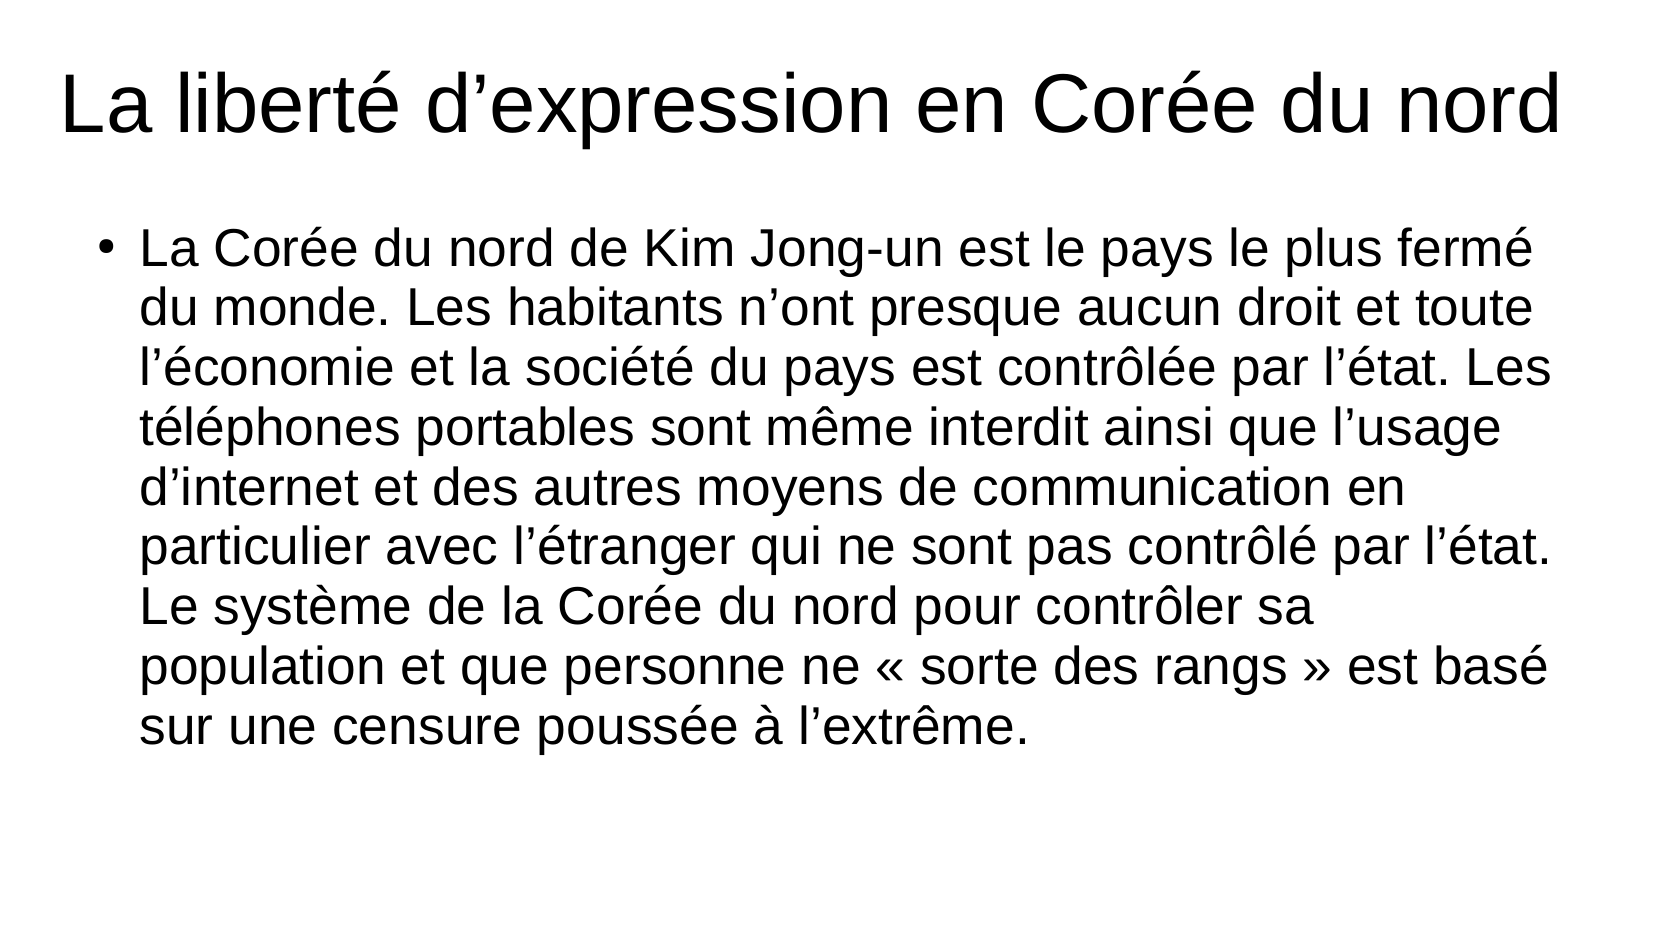

# La liberté d’expression en Corée du nord
La Corée du nord de Kim Jong-un est le pays le plus fermé du monde. Les habitants n’ont presque aucun droit et toute l’économie et la société du pays est contrôlée par l’état. Les téléphones portables sont même interdit ainsi que l’usage d’internet et des autres moyens de communication en particulier avec l’étranger qui ne sont pas contrôlé par l’état. Le système de la Corée du nord pour contrôler sa population et que personne ne « sorte des rangs » est basé sur une censure poussée à l’extrême.